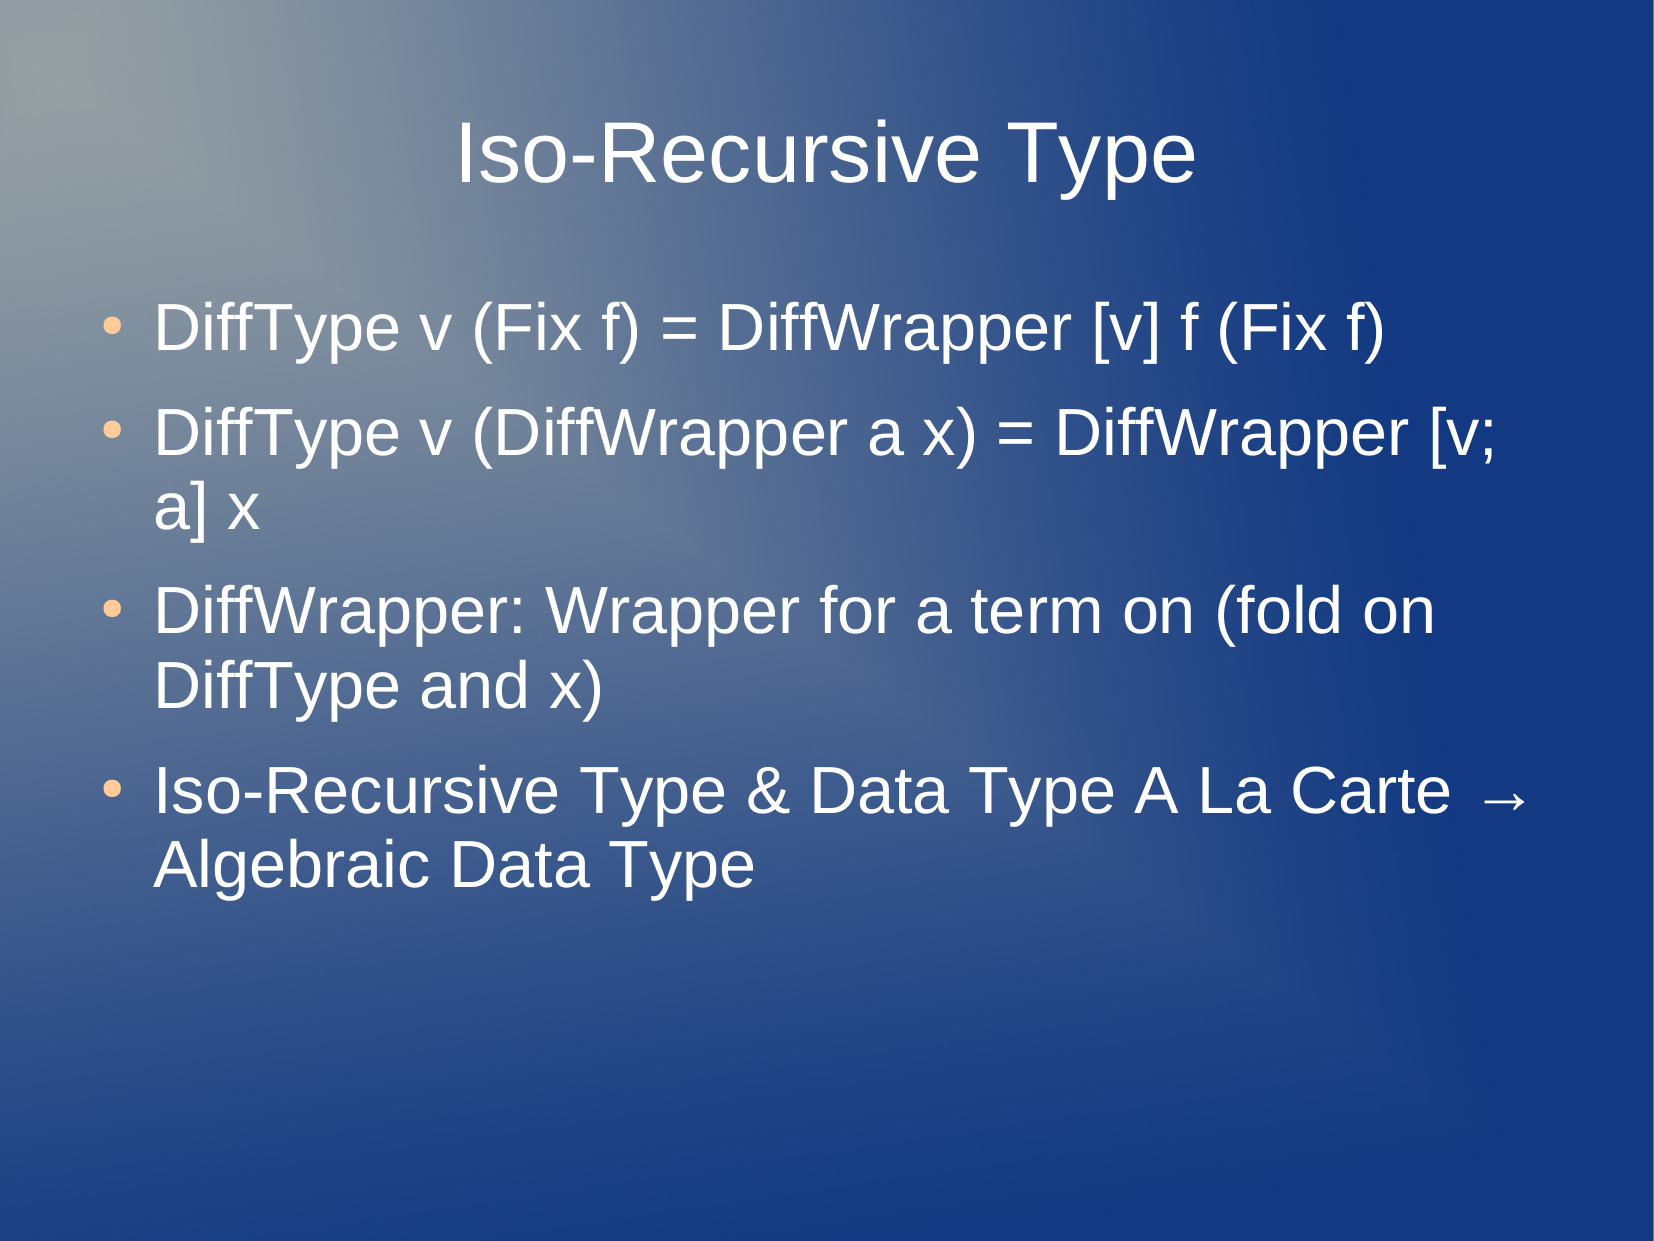

# Iso-Recursive Type
DiffType v (Fix f) = DiffWrapper [v] f (Fix f)
DiffType v (DiffWrapper a x) = DiffWrapper [v; a] x
DiffWrapper: Wrapper for a term on (fold on DiffType and x)
Iso-Recursive Type & Data Type A La Carte → Algebraic Data Type